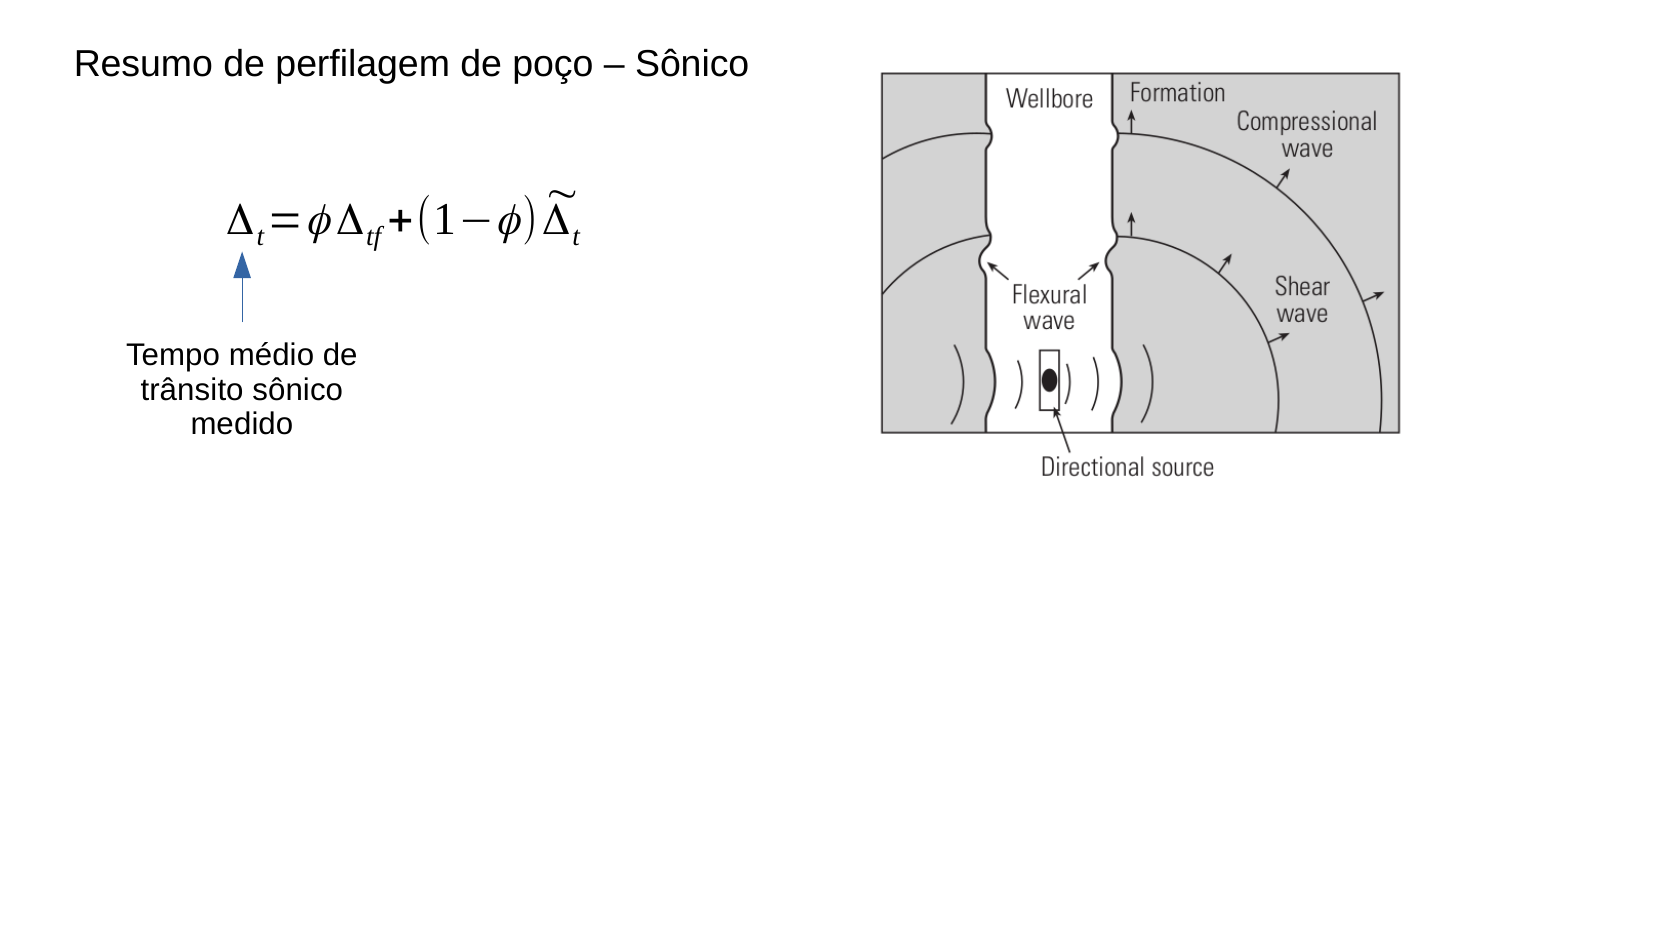

Resumo de perfilagem de poço – Sônico
Tempo médio de trânsito sônico medido